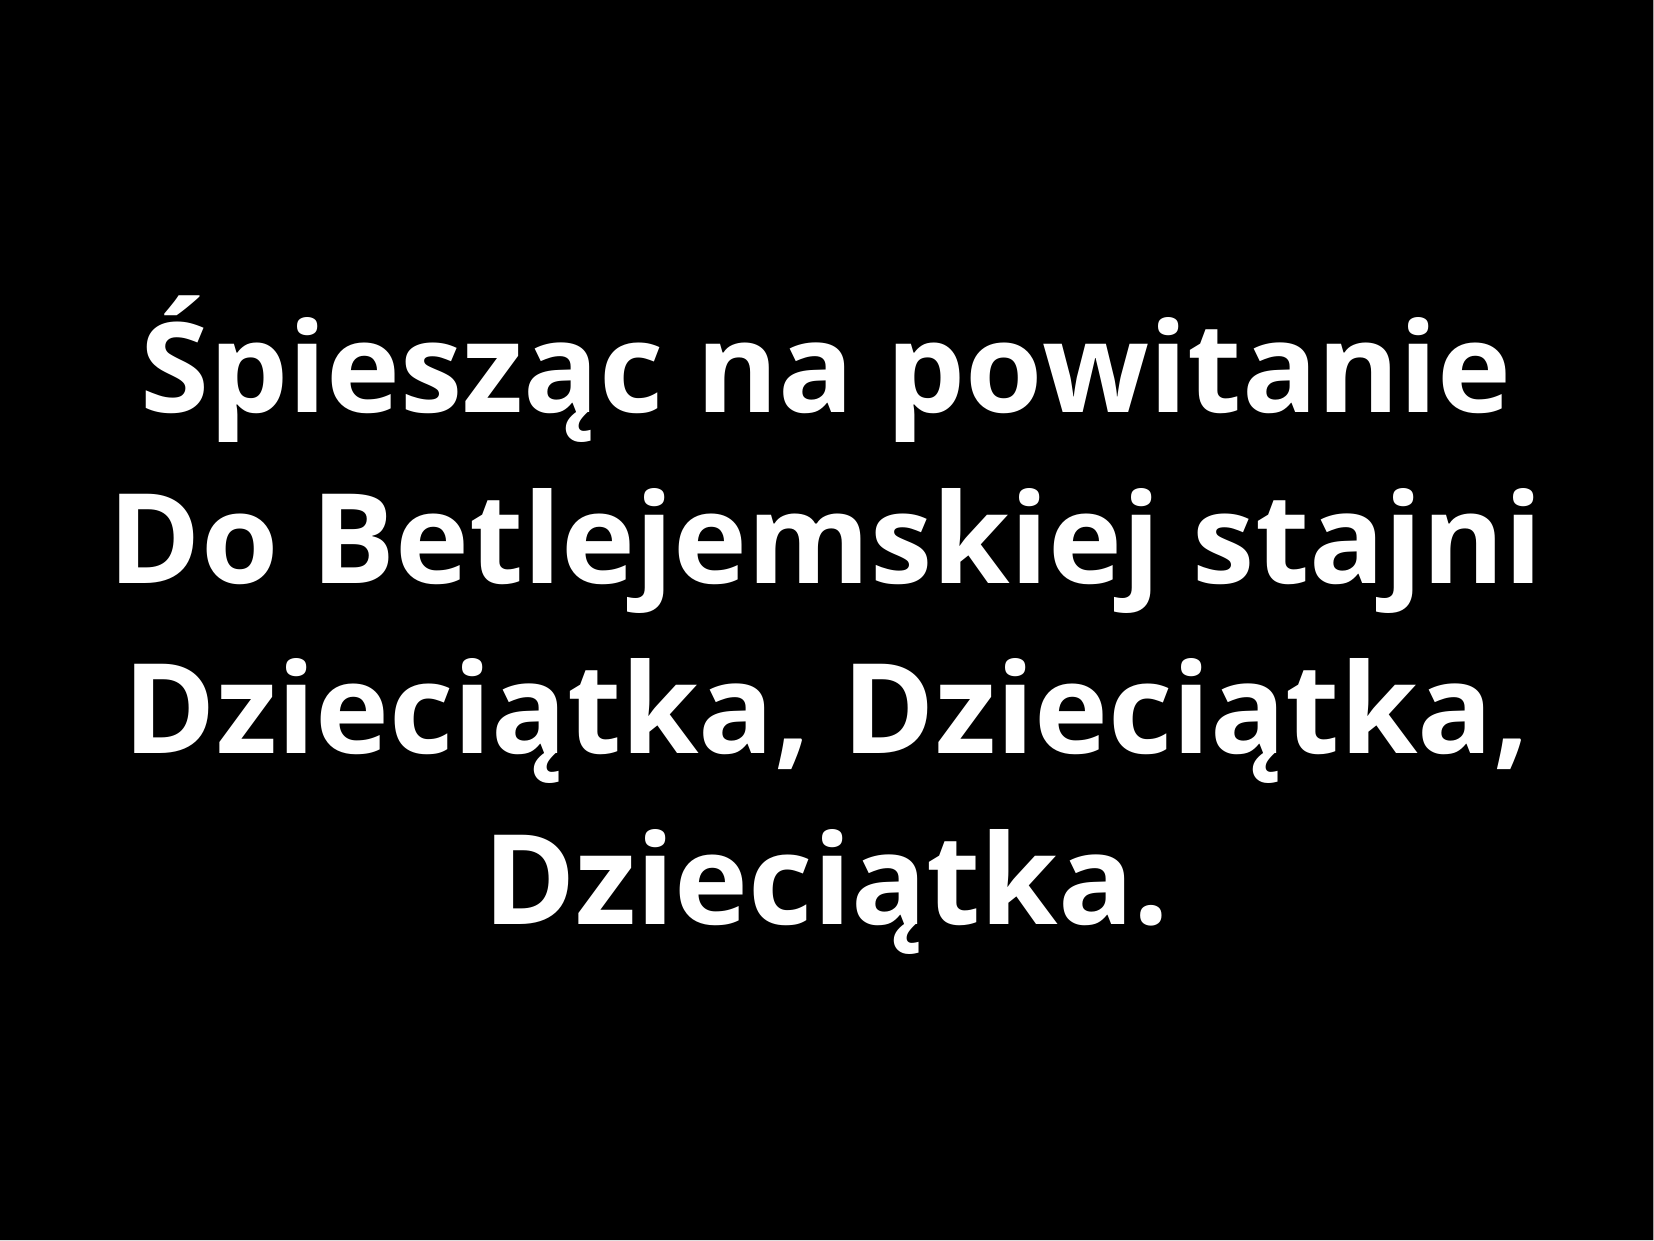

# Śpiesząc na powitanie Do Betlejemskiej stajni Dzieciątka, Dzieciątka, Dzieciątka.